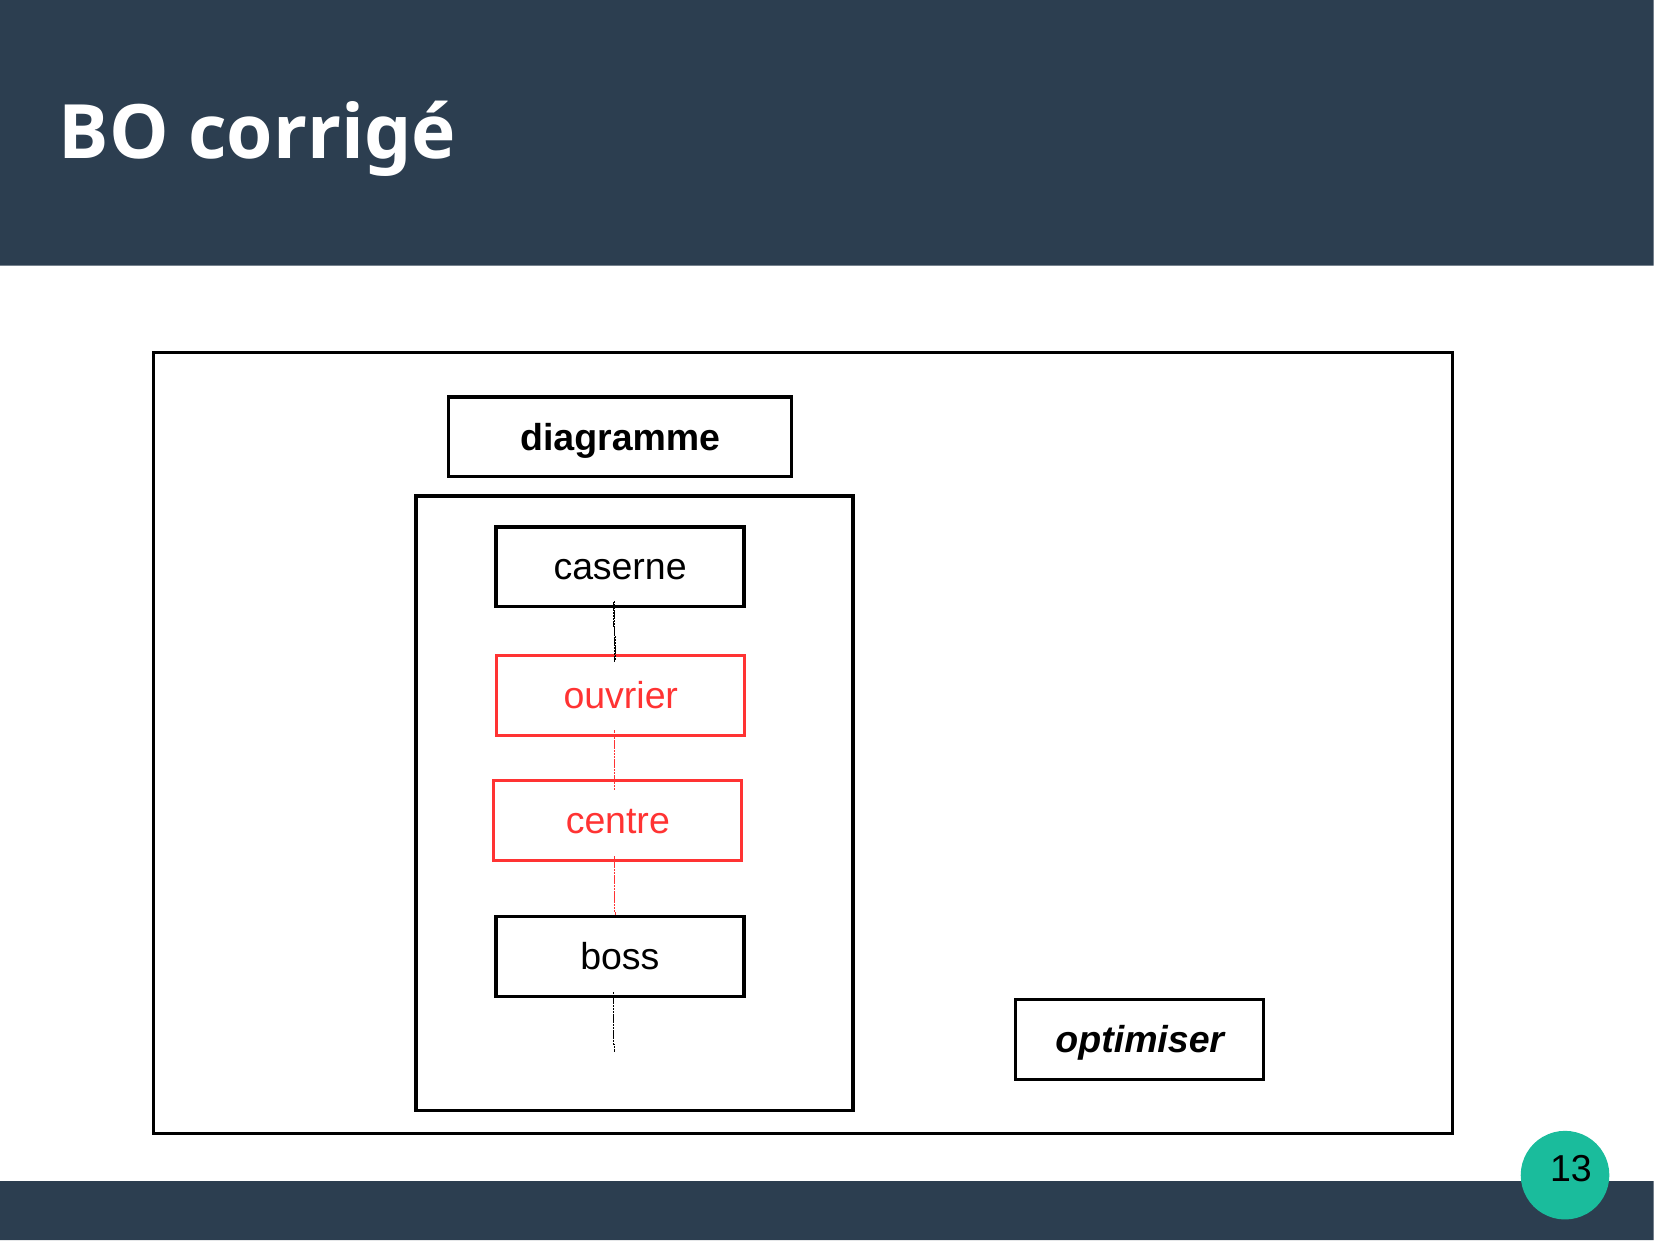

# BO corrigé
diagramme
caserne
ouvrier
centre
boss
optimiser
13